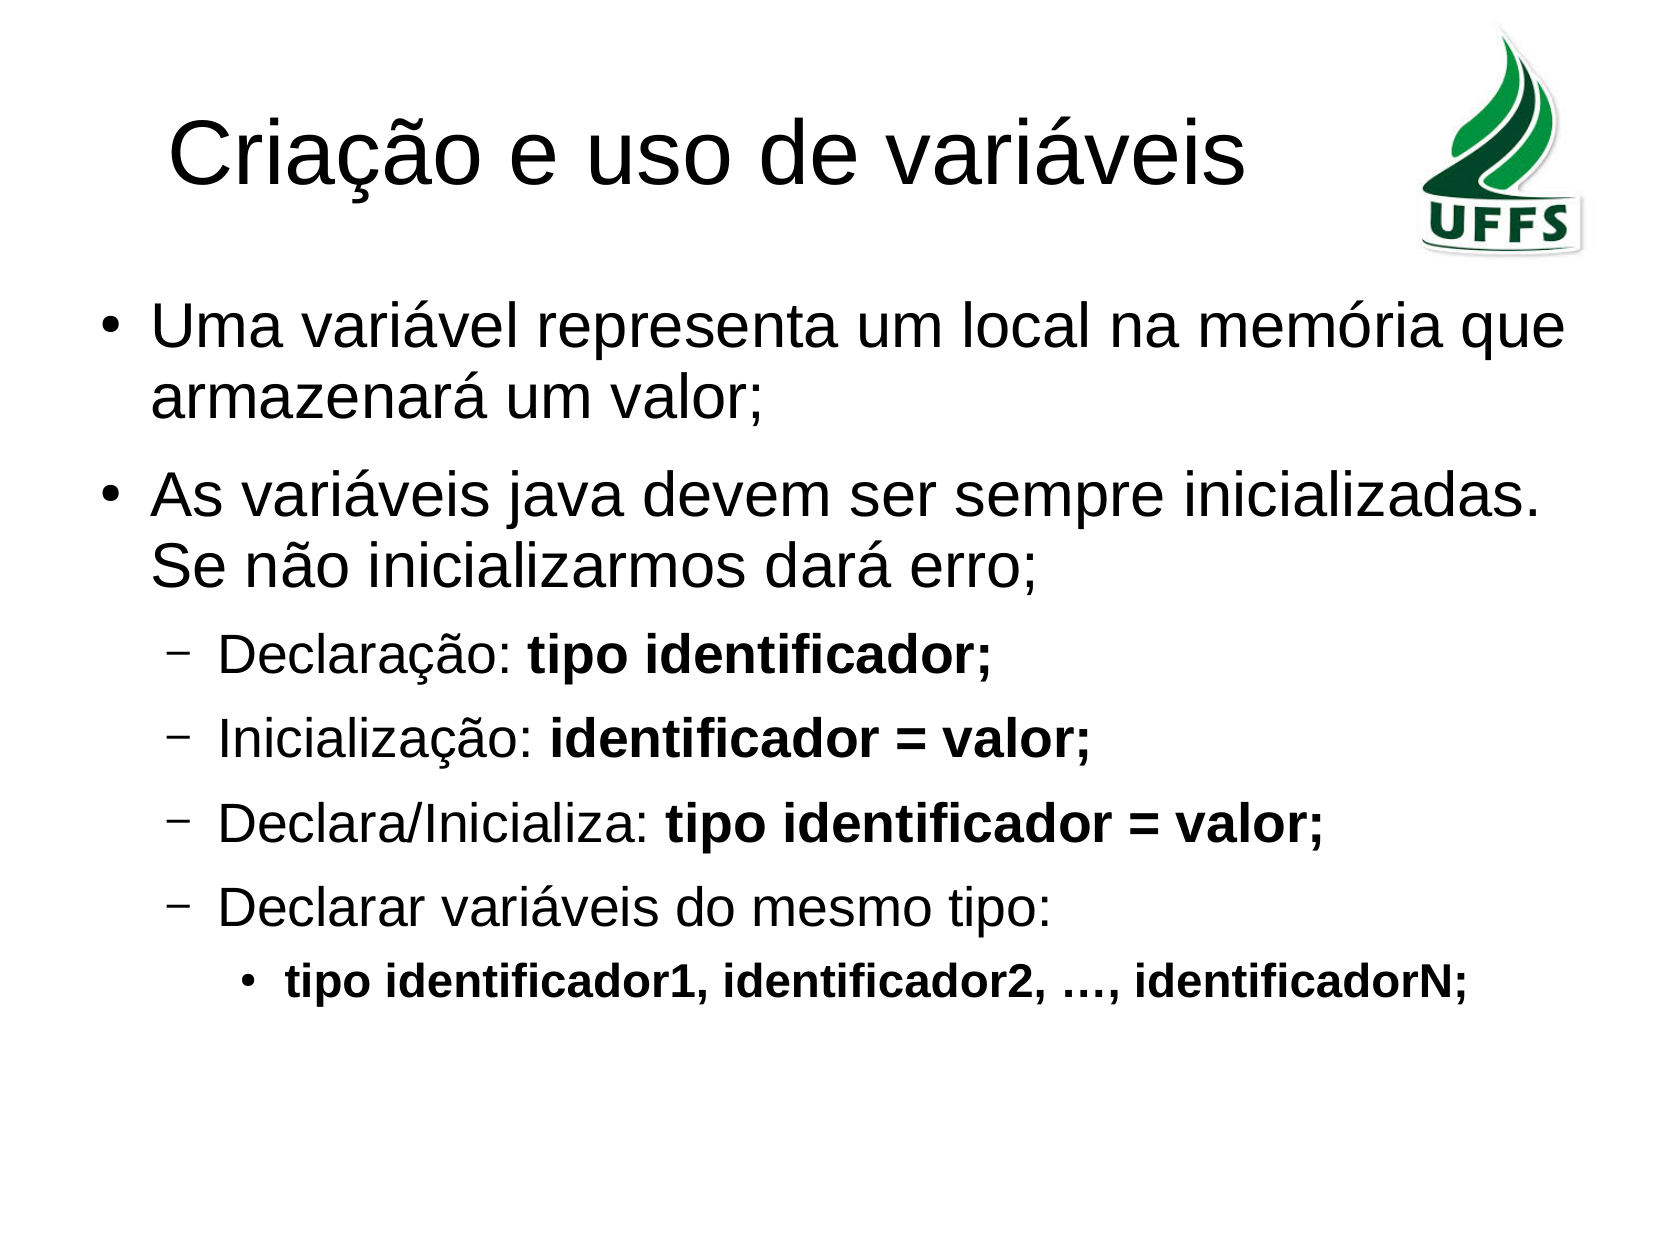

# Criação e uso de variáveis
Uma variável representa um local na memória que armazenará um valor;
As variáveis java devem ser sempre inicializadas. Se não inicializarmos dará erro;
Declaração: tipo identificador;
Inicialização: identificador = valor;
Declara/Inicializa: tipo identificador = valor;
Declarar variáveis do mesmo tipo:
tipo identificador1, identificador2, …, identificadorN;